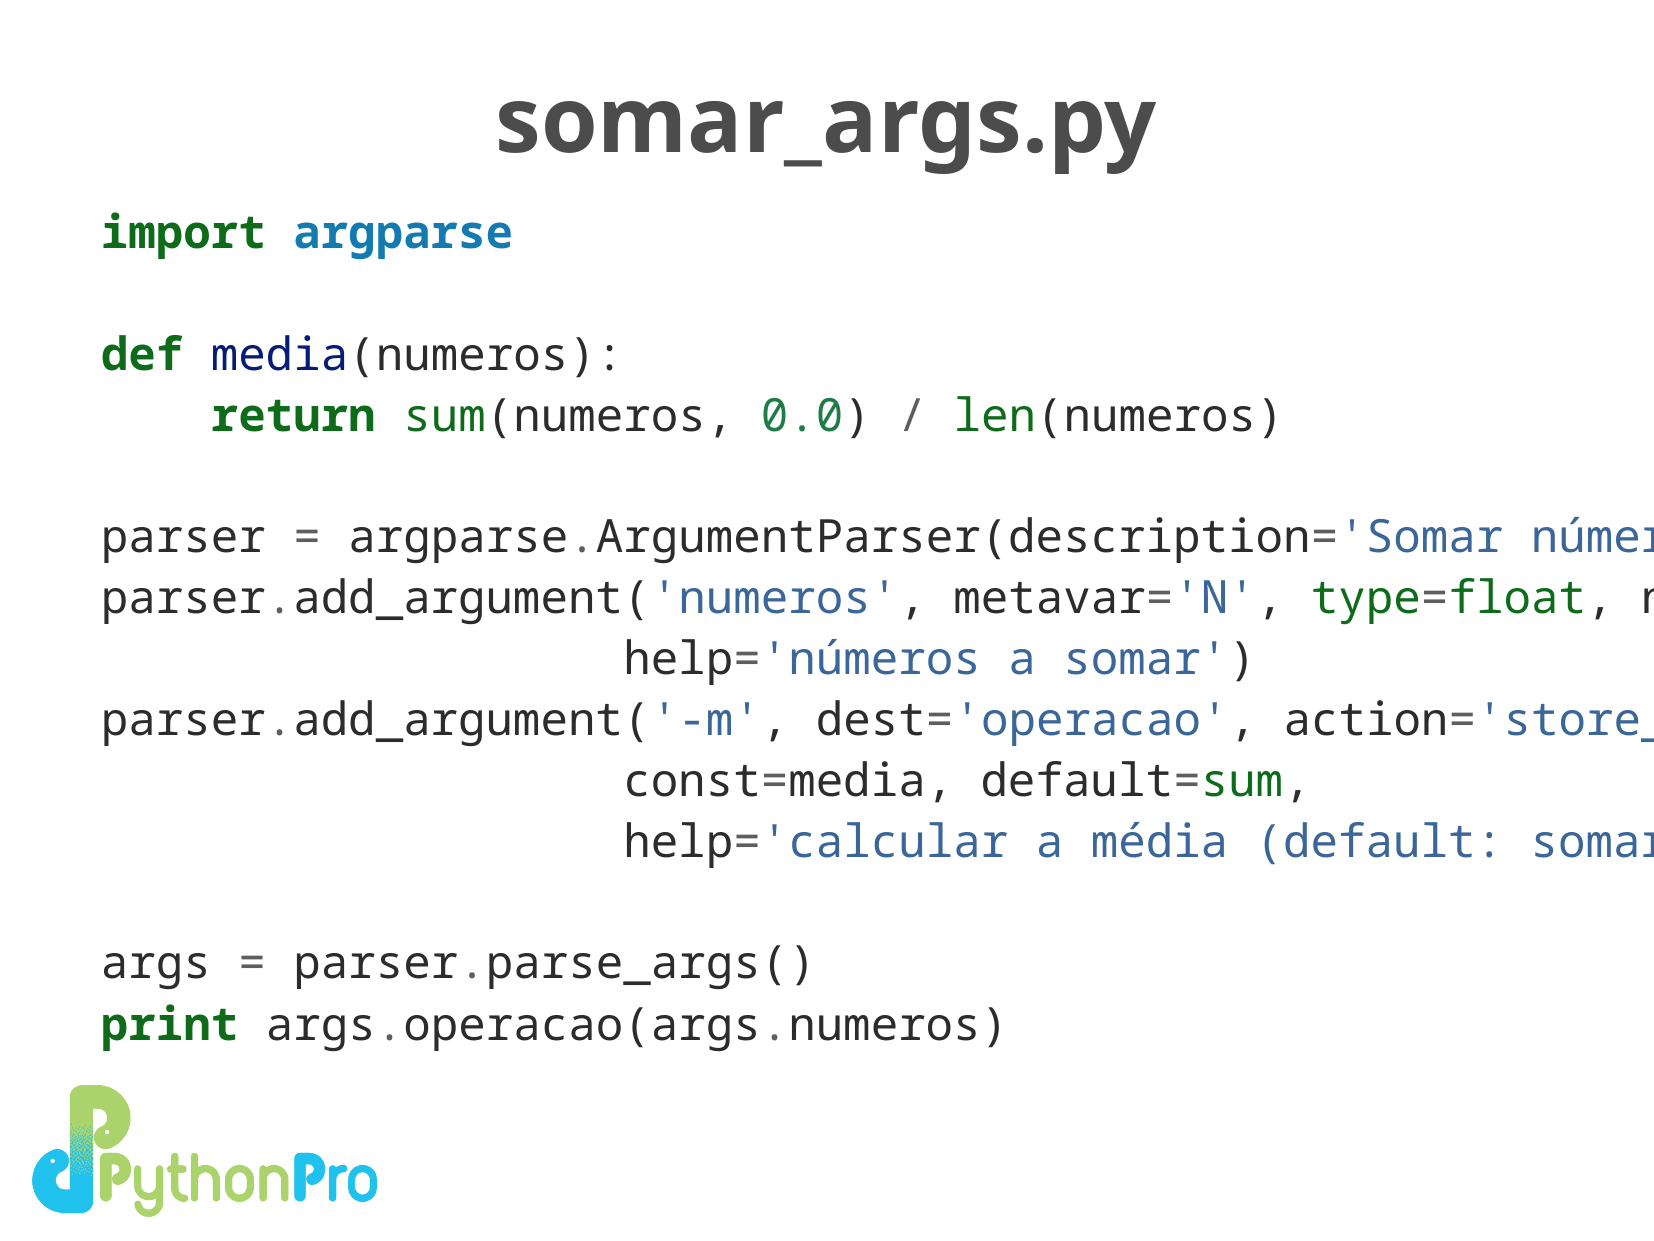

# somar_args.py
import argparse
def media(numeros):
 return sum(numeros, 0.0) / len(numeros)
parser = argparse.ArgumentParser(description='Somar números.')
parser.add_argument('numeros', metavar='N', type=float, nargs='+',
 help='números a somar')
parser.add_argument('-m', dest='operacao', action='store_const',
 const=media, default=sum,
 help='calcular a média (default: somar)')
args = parser.parse_args()
print args.operacao(args.numeros)